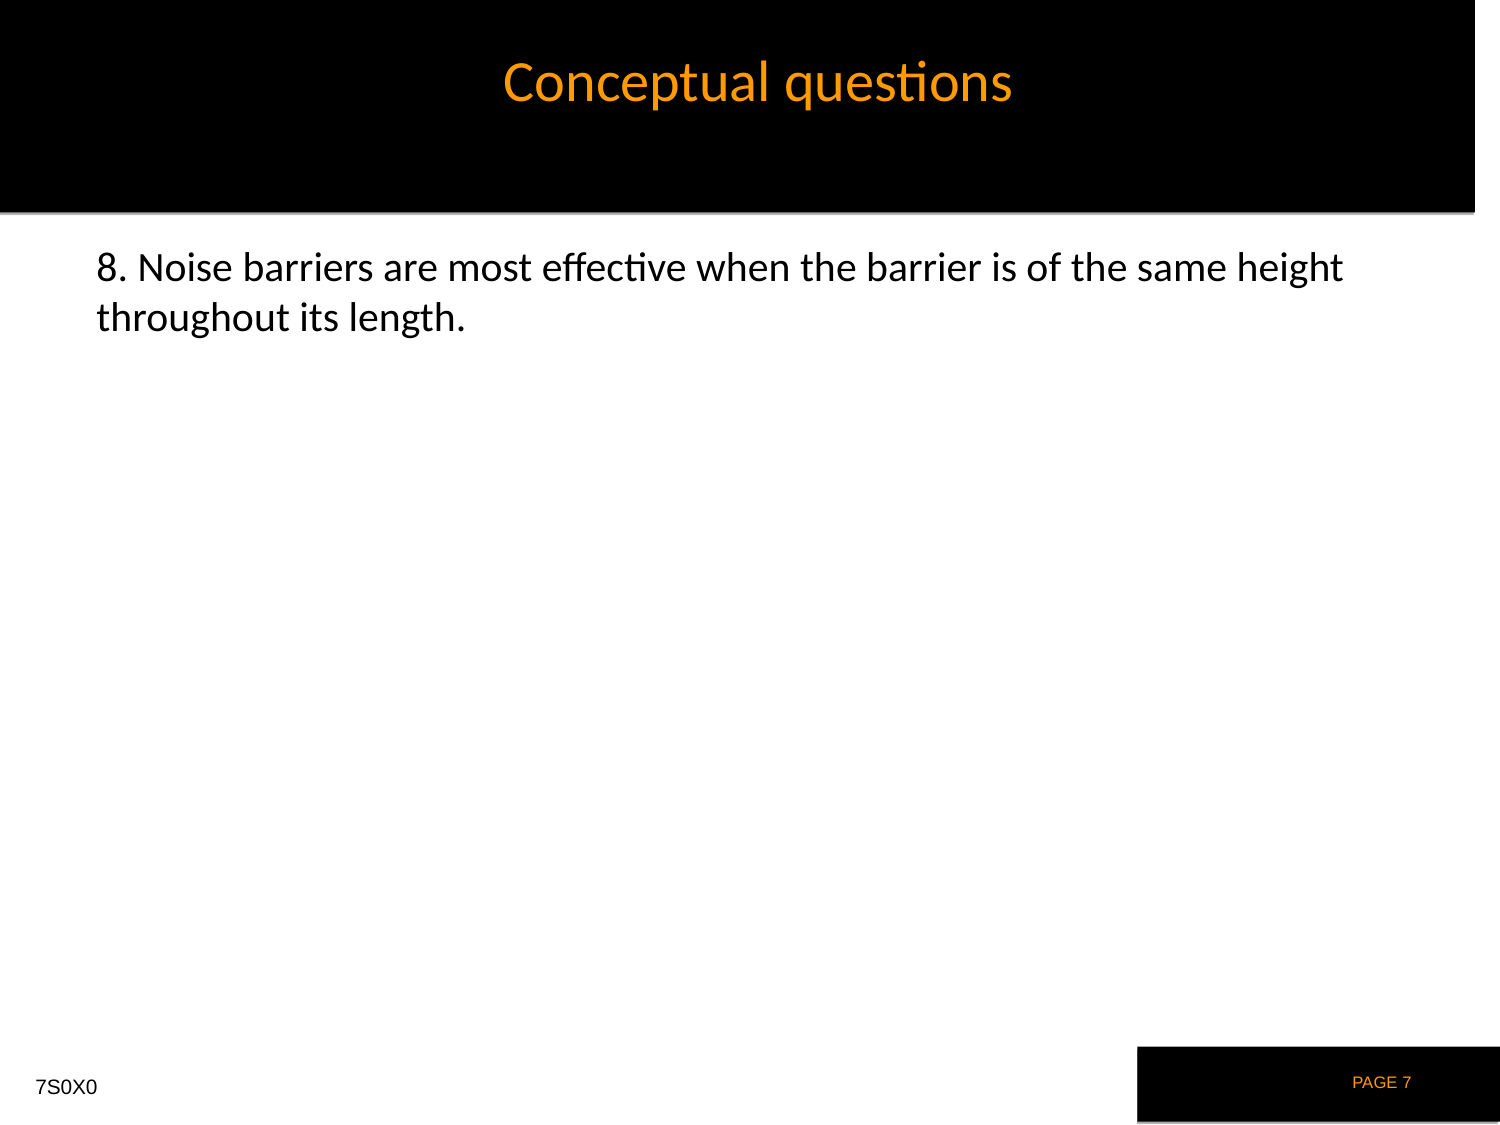

# Conceptual questions
8. Noise barriers are most effective when the barrier is of the same height throughout its length.
PAGE 7
7S0X0
2017/02/09
PAGE